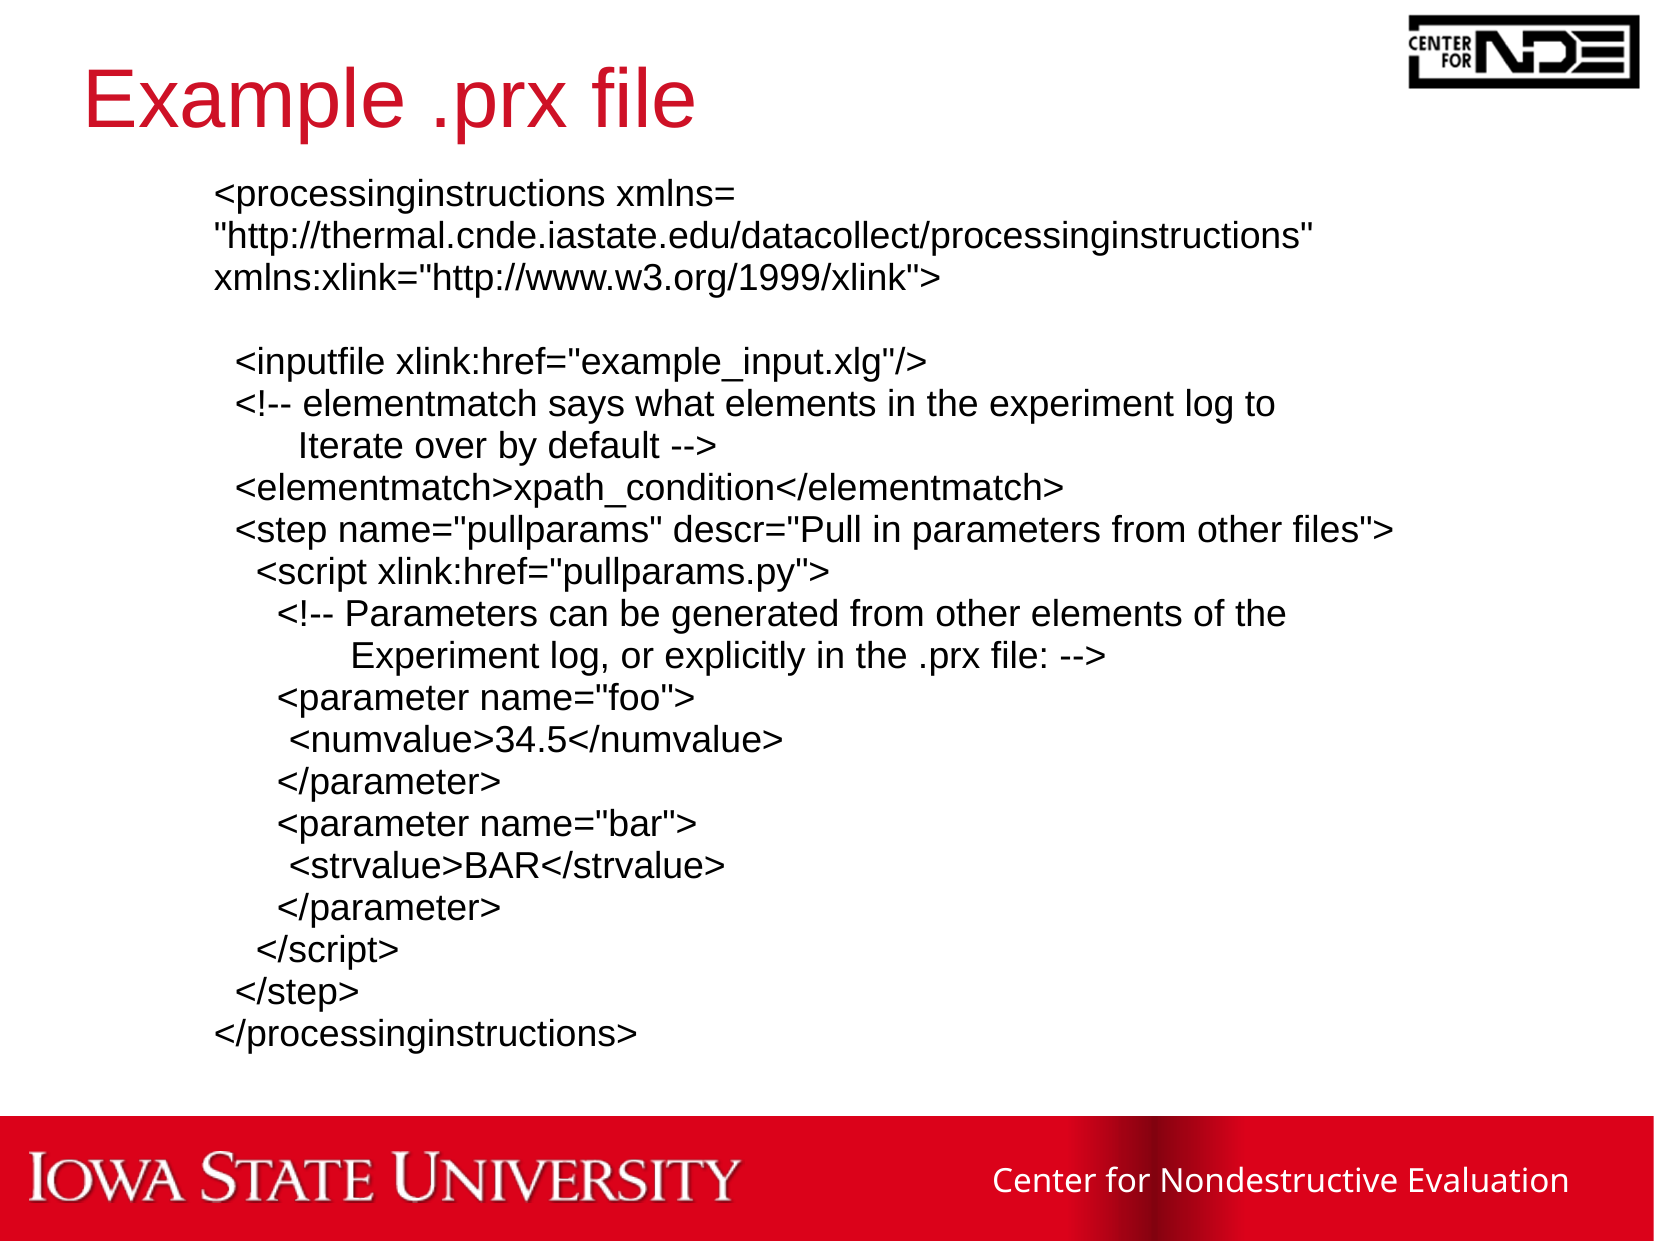

# Example .prx file
<processinginstructions xmlns=
"http://thermal.cnde.iastate.edu/datacollect/processinginstructions"
xmlns:xlink="http://www.w3.org/1999/xlink">
 <inputfile xlink:href="example_input.xlg"/>
 <!-- elementmatch says what elements in the experiment log to
 Iterate over by default -->
 <elementmatch>xpath_condition</elementmatch>
 <step name="pullparams" descr="Pull in parameters from other files">
 <script xlink:href="pullparams.py">
 <!-- Parameters can be generated from other elements of the
 Experiment log, or explicitly in the .prx file: -->
 <parameter name="foo">
	<numvalue>34.5</numvalue>
 </parameter>
 <parameter name="bar">
	<strvalue>BAR</strvalue>
 </parameter>
 </script>
 </step>
</processinginstructions>